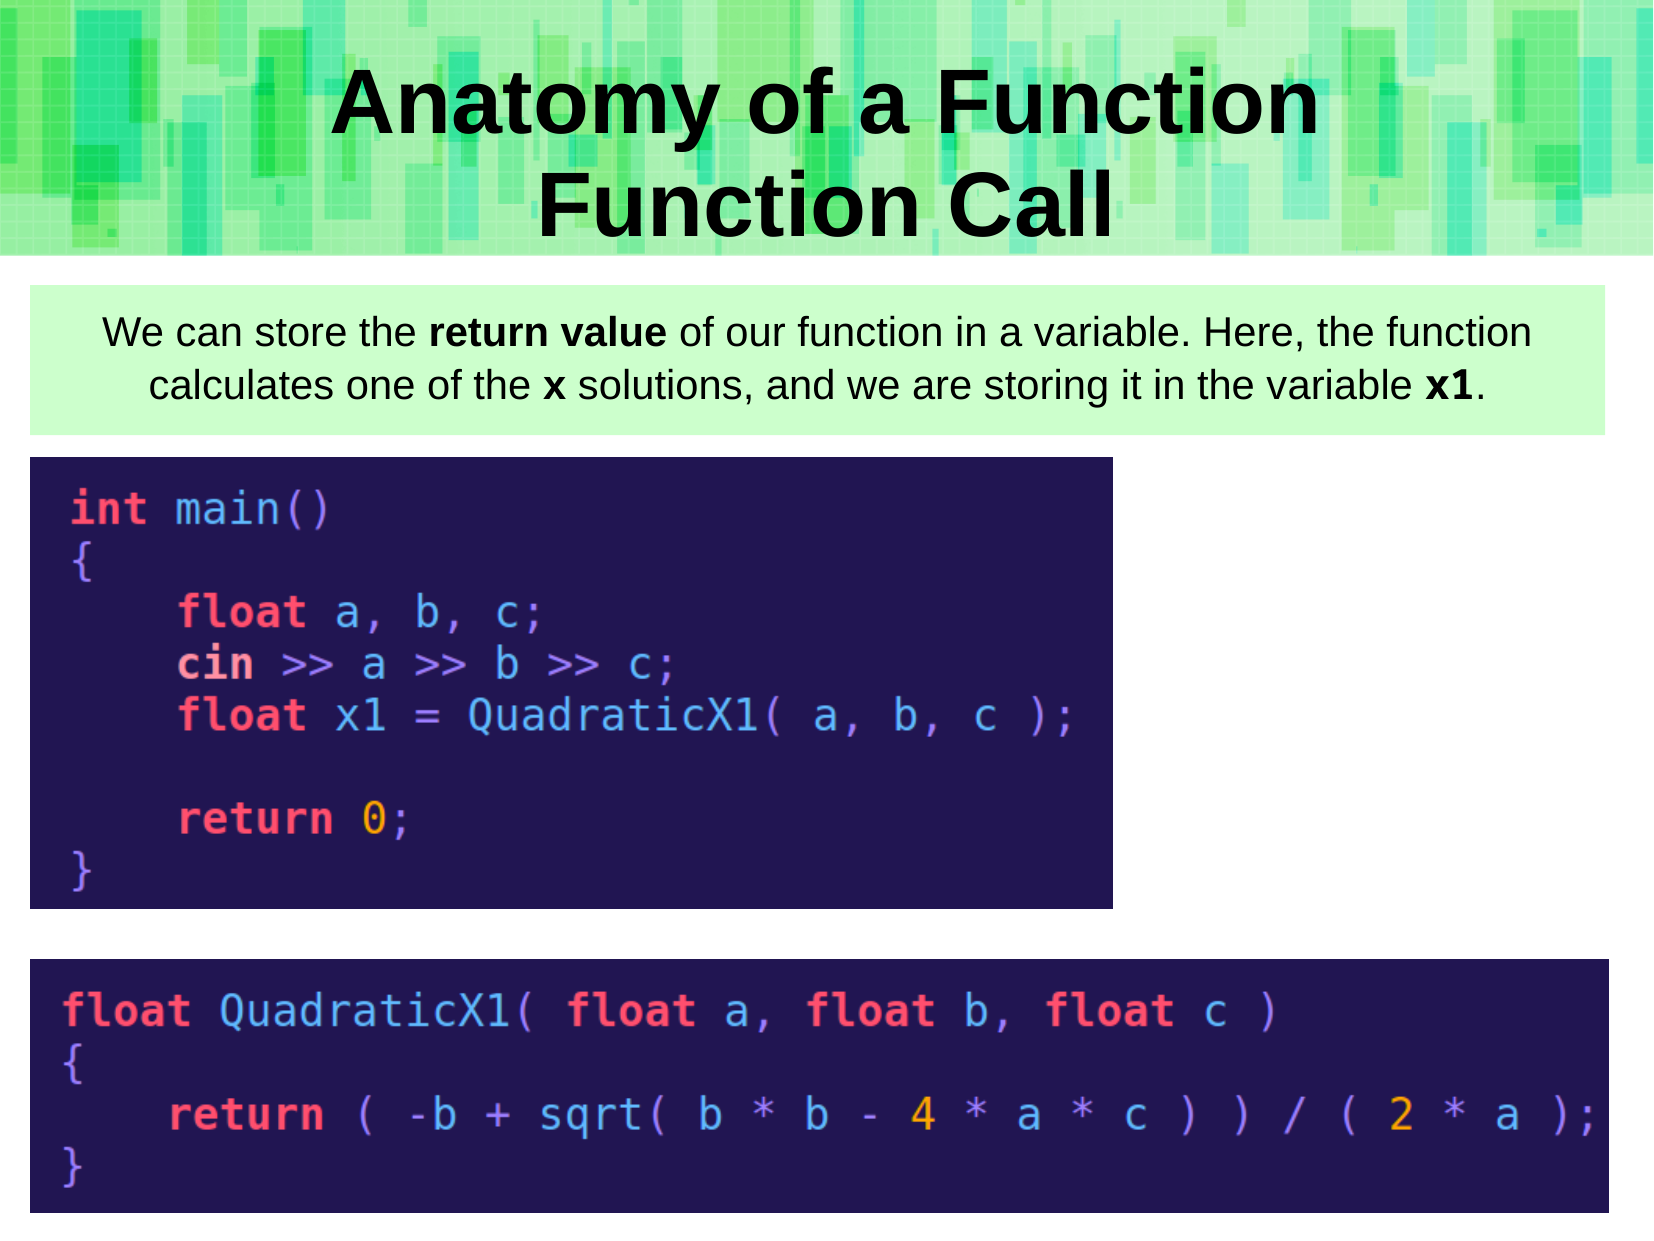

# Anatomy of a Function Function Call
We can store the return value of our function in a variable. Here, the function calculates one of the x solutions, and we are storing it in the variable x1.